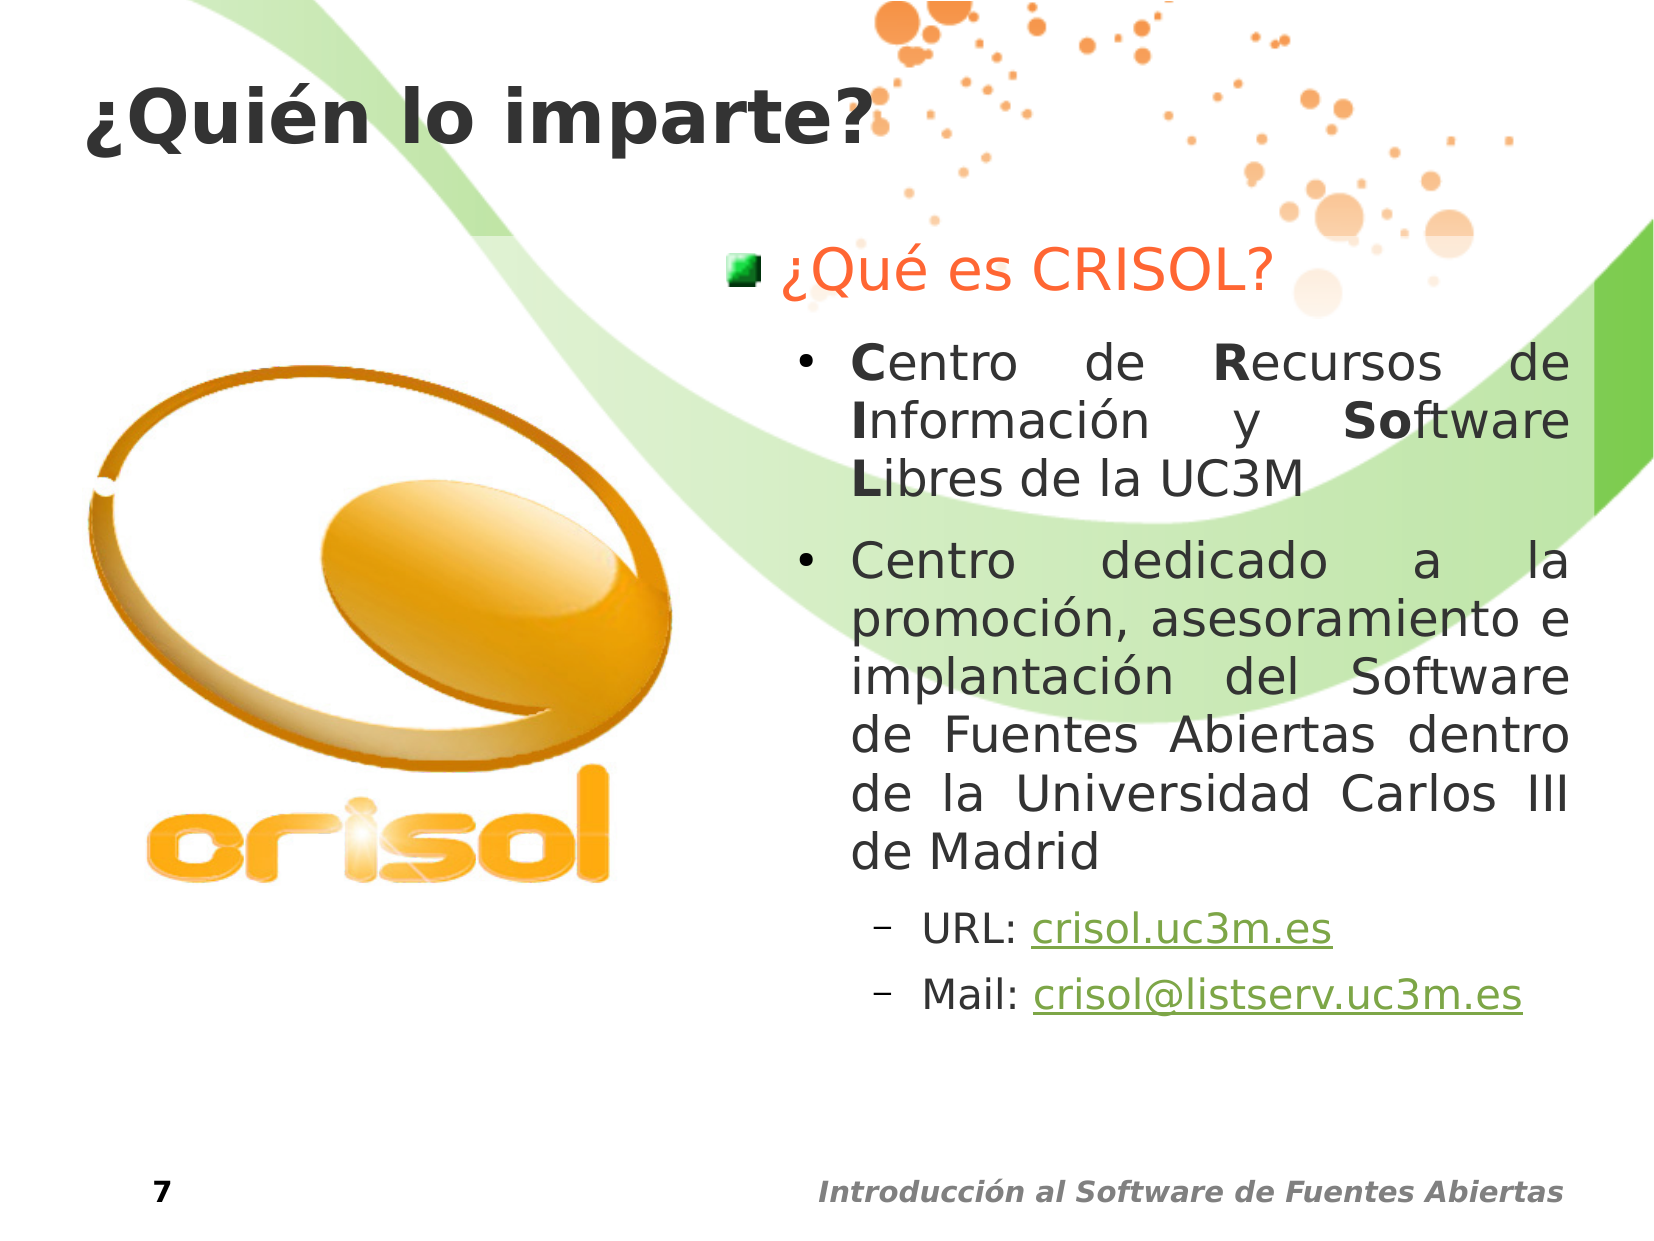

# ¿Quién lo imparte?
¿Qué es CRISOL?
Centro de Recursos de Información y Software Libres de la UC3M
Centro dedicado a la promoción, asesoramiento e implantación del Software de Fuentes Abiertas dentro de la Universidad Carlos III de Madrid
URL: crisol.uc3m.es
Mail: crisol@listserv.uc3m.es